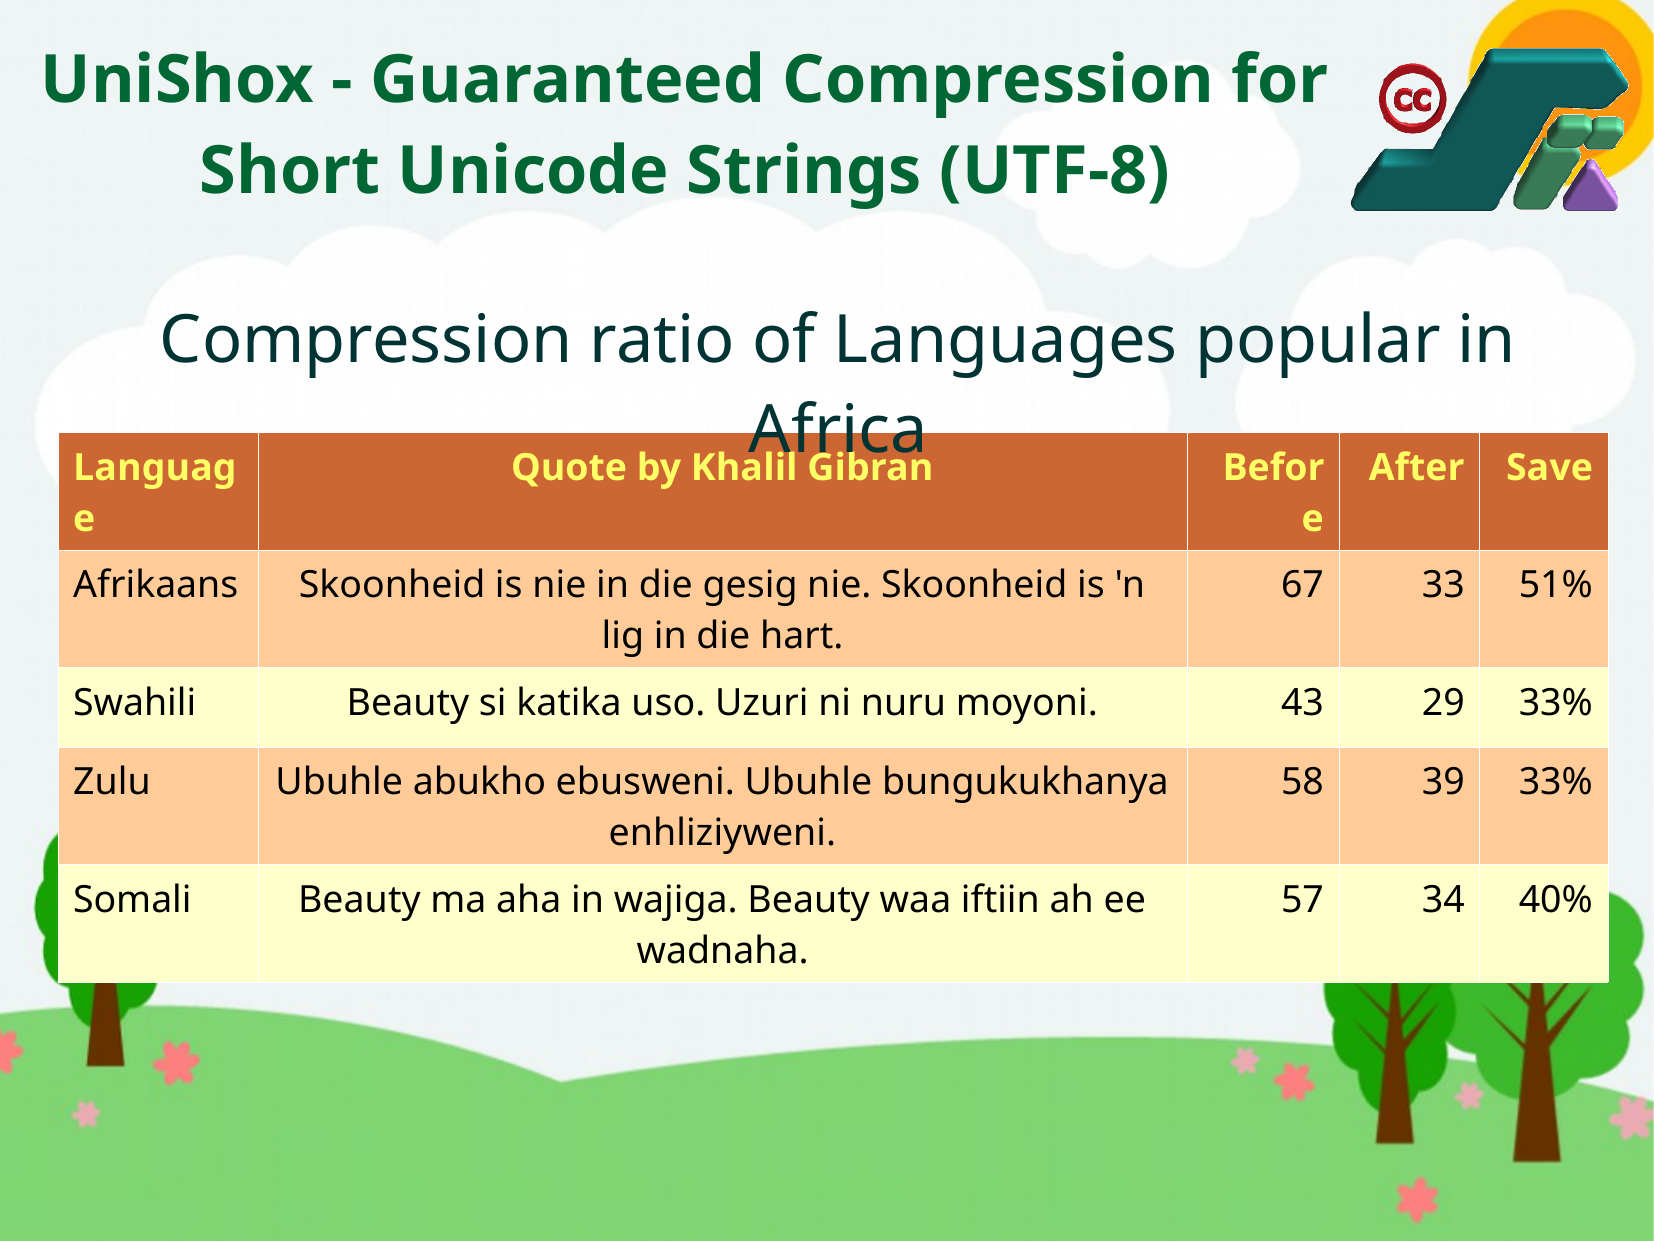

UniShox - Guaranteed Compression for Short Unicode Strings (UTF-8)
Compression ratio of Languages popular in Africa
| Language | Quote by Khalil Gibran | Before | After | Save |
| --- | --- | --- | --- | --- |
| Afrikaans | Skoonheid is nie in die gesig nie. Skoonheid is 'n lig in die hart. | 67 | 33 | 51% |
| Swahili | Beauty si katika uso. Uzuri ni nuru moyoni. | 43 | 29 | 33% |
| Zulu | Ubuhle abukho ebusweni. Ubuhle bungukukhanya enhliziyweni. | 58 | 39 | 33% |
| Somali | Beauty ma aha in wajiga. Beauty waa iftiin ah ee wadnaha. | 57 | 34 | 40% |